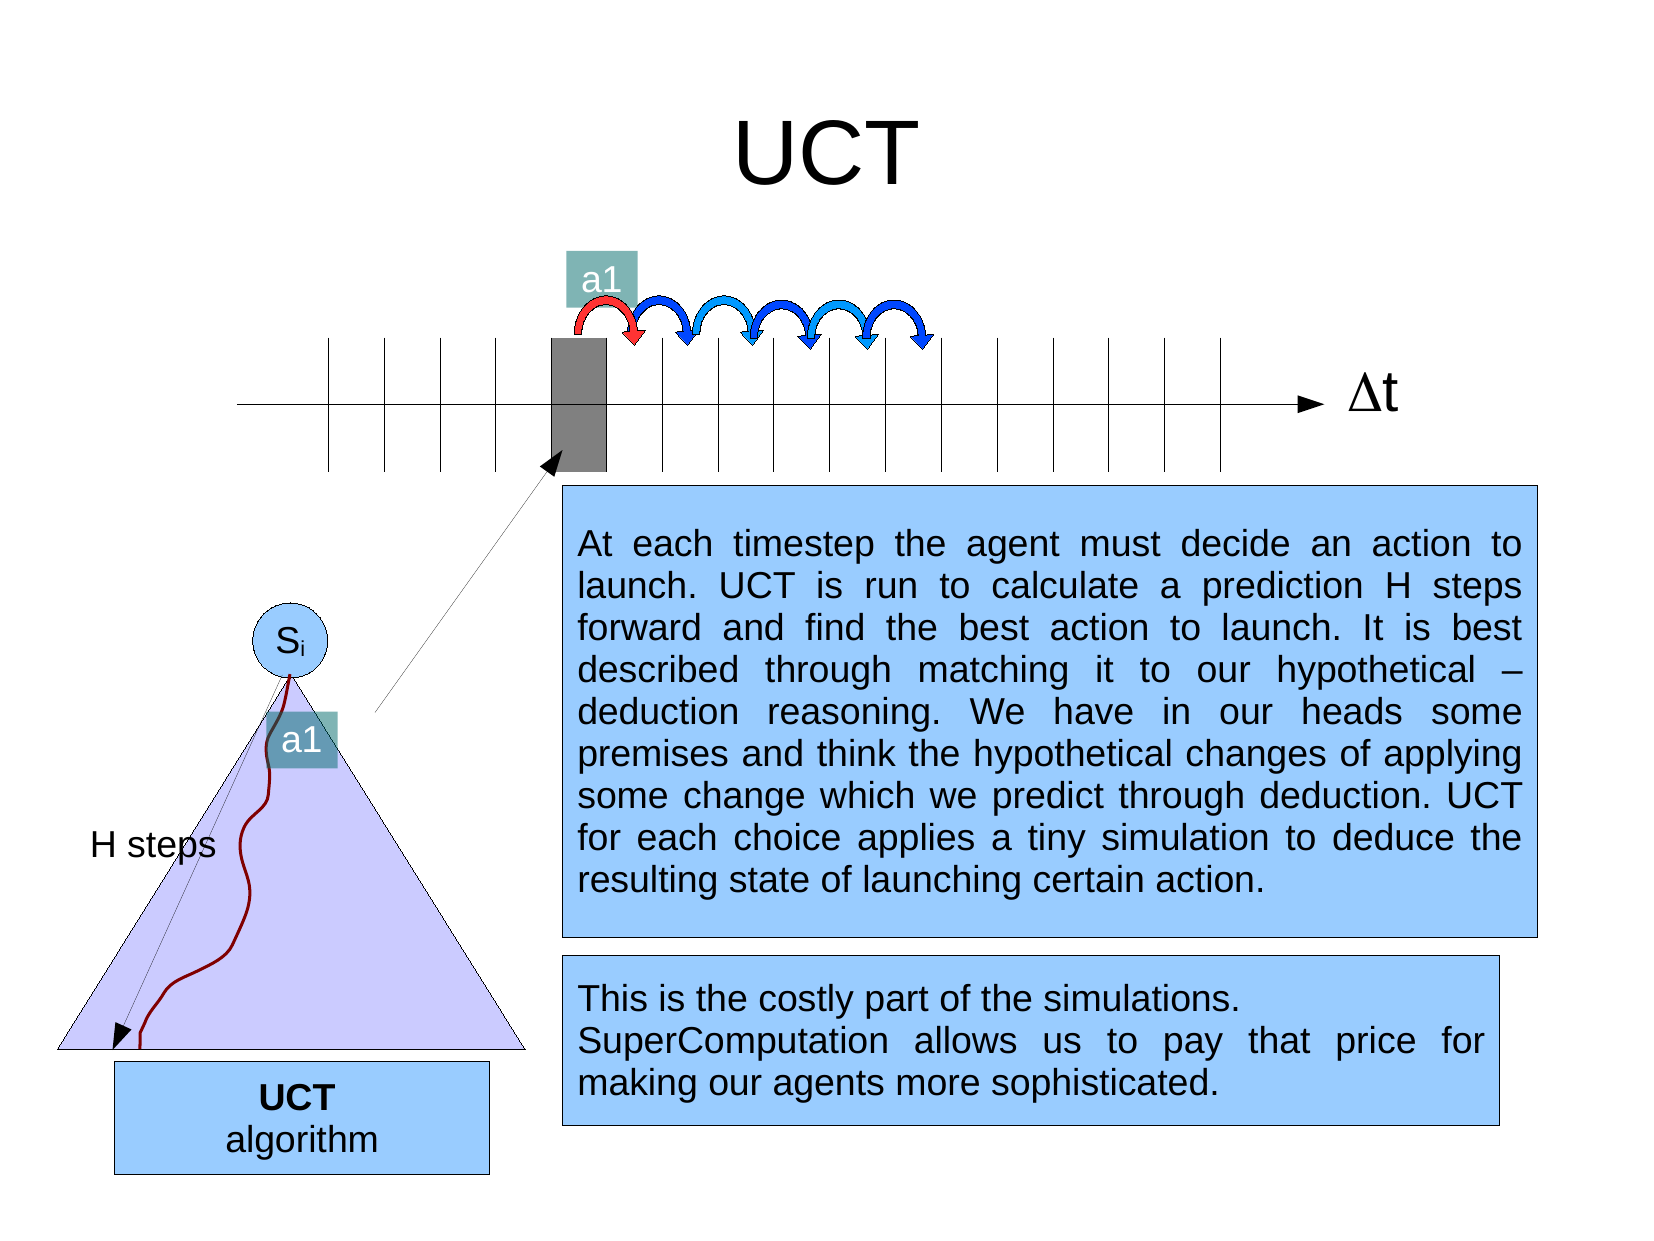

# UCT
a1
| | | | | | | | | | | | | | | | | | |
| --- | --- | --- | --- | --- | --- | --- | --- | --- | --- | --- | --- | --- | --- | --- | --- | --- | --- |
| | | | | | | | | | | | | | | | | | |
Δt
At each timestep the agent must decide an action to launch. UCT is run to calculate a prediction H steps forward and find the best action to launch. It is best described through matching it to our hypothetical – deduction reasoning. We have in our heads some premises and think the hypothetical changes of applying some change which we predict through deduction. UCT for each choice applies a tiny simulation to deduce the resulting state of launching certain action.
Si
a1
H steps
This is the costly part of the simulations.
SuperComputation allows us to pay that price for making our agents more sophisticated.
UCT
algorithm